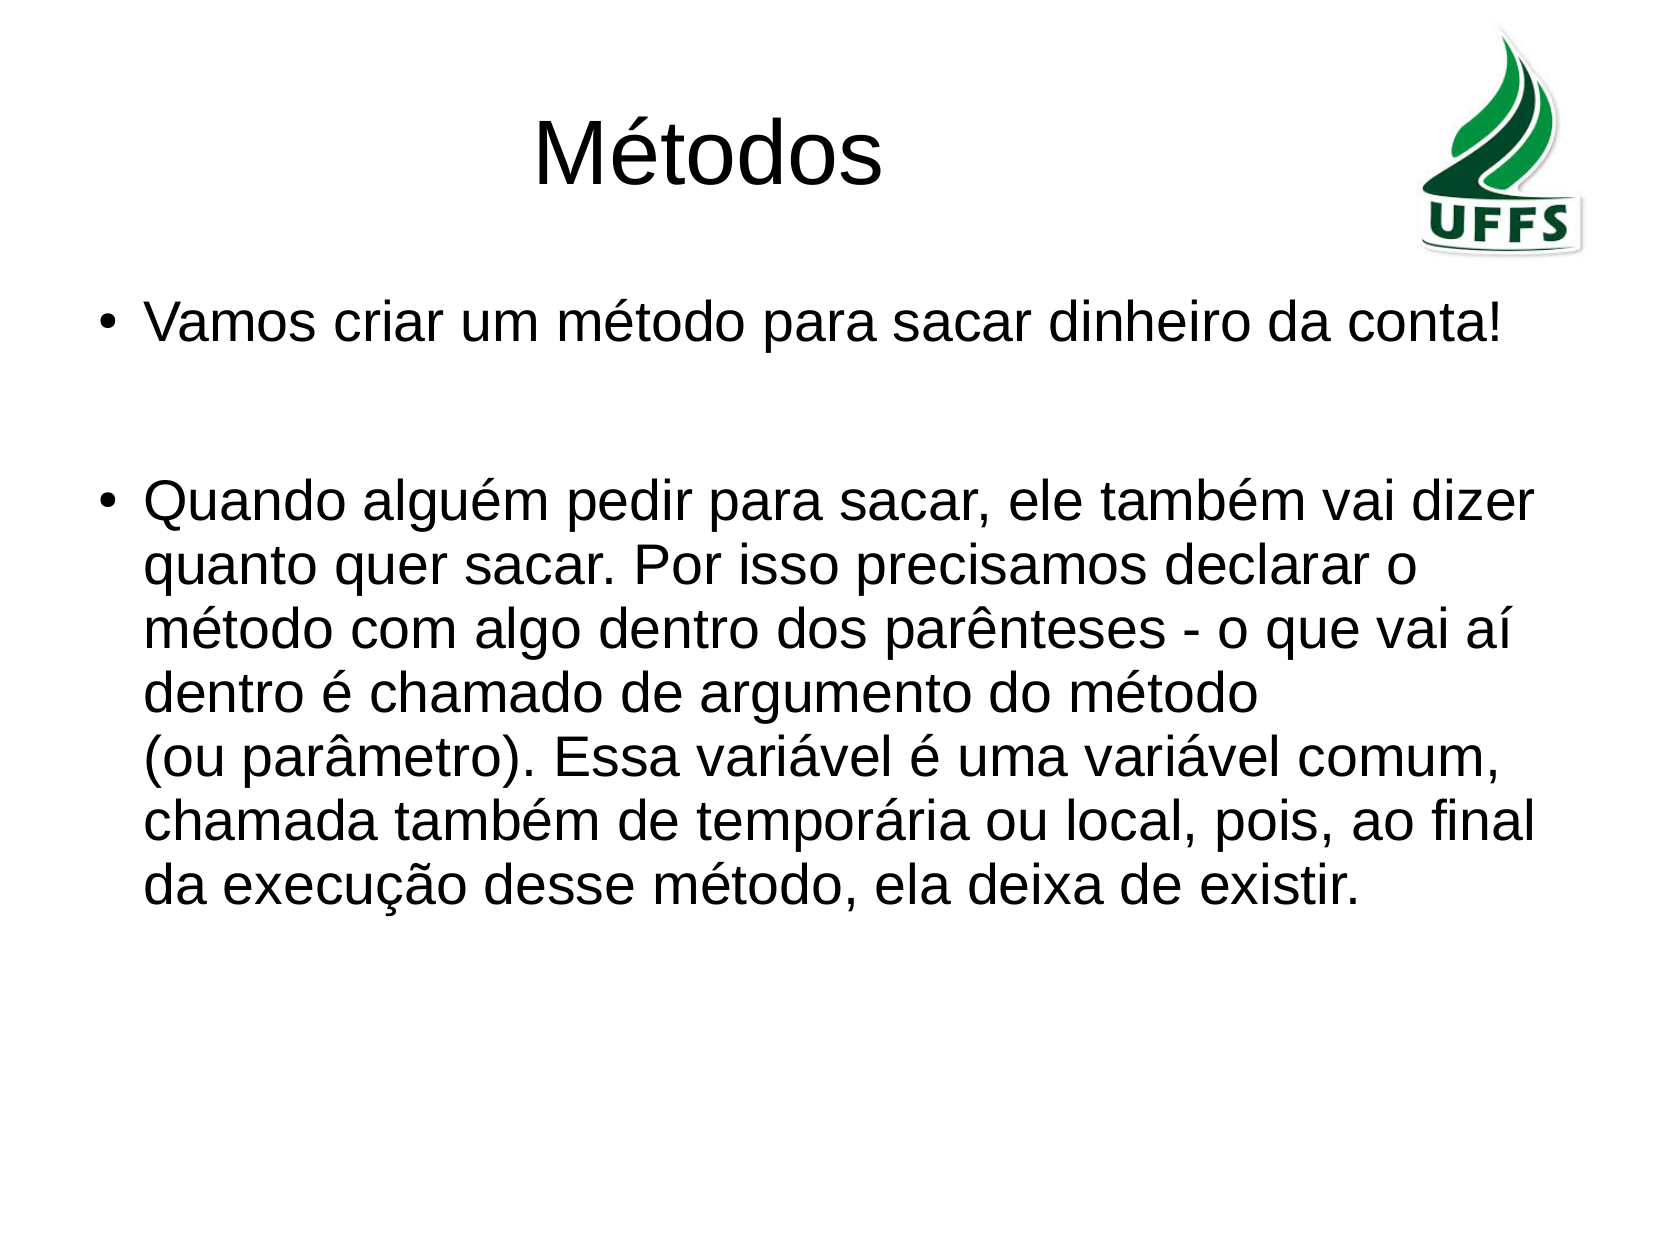

# Métodos
Vamos criar um método para sacar dinheiro da conta!
Quando alguém pedir para sacar, ele também vai dizer quanto quer sacar. Por isso precisamos declarar o método com algo dentro dos parênteses - o que vai aí dentro é chamado de argumento do método (ou parâmetro). Essa variável é uma variável comum, chamada também de temporária ou local, pois, ao final da execução desse método, ela deixa de existir.